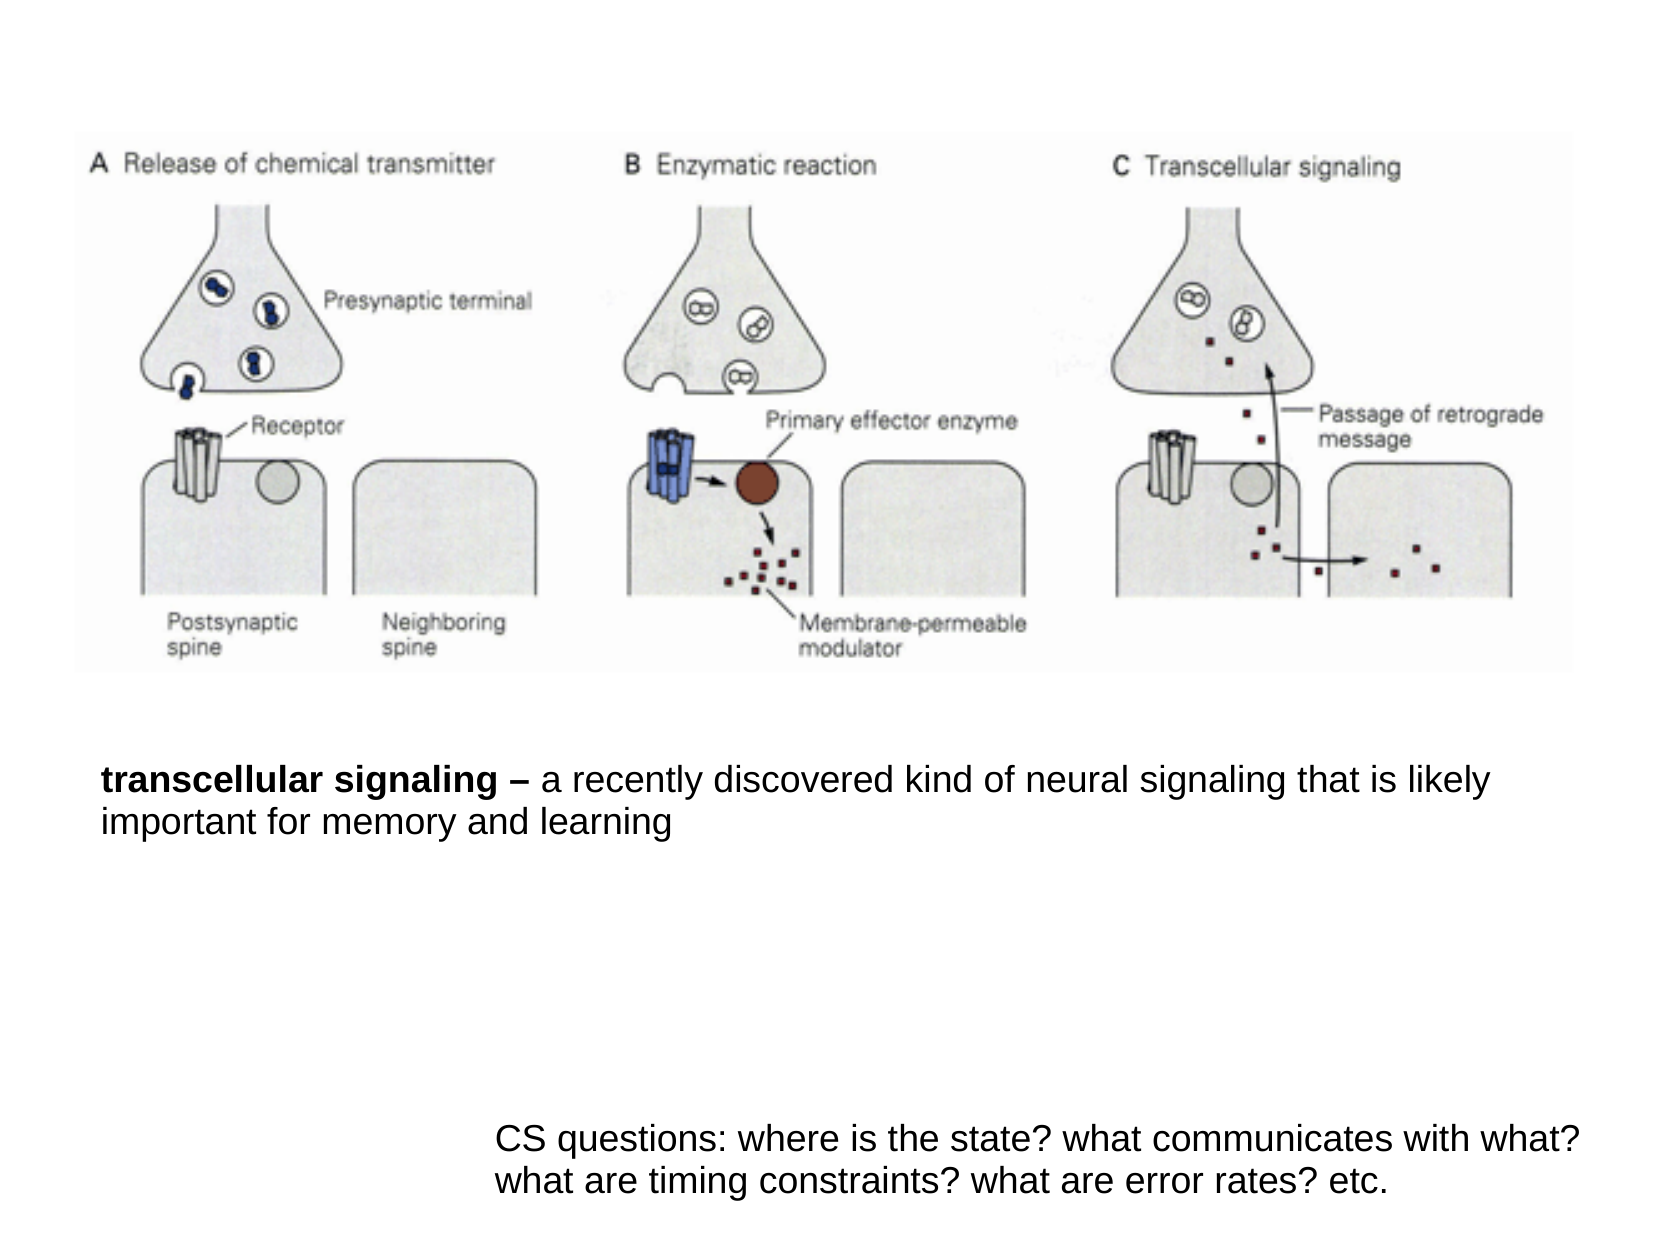

transcellular signaling – a recently discovered kind of neural signaling that is likely important for memory and learning
CS questions: where is the state? what communicates with what? what are timing constraints? what are error rates? etc.